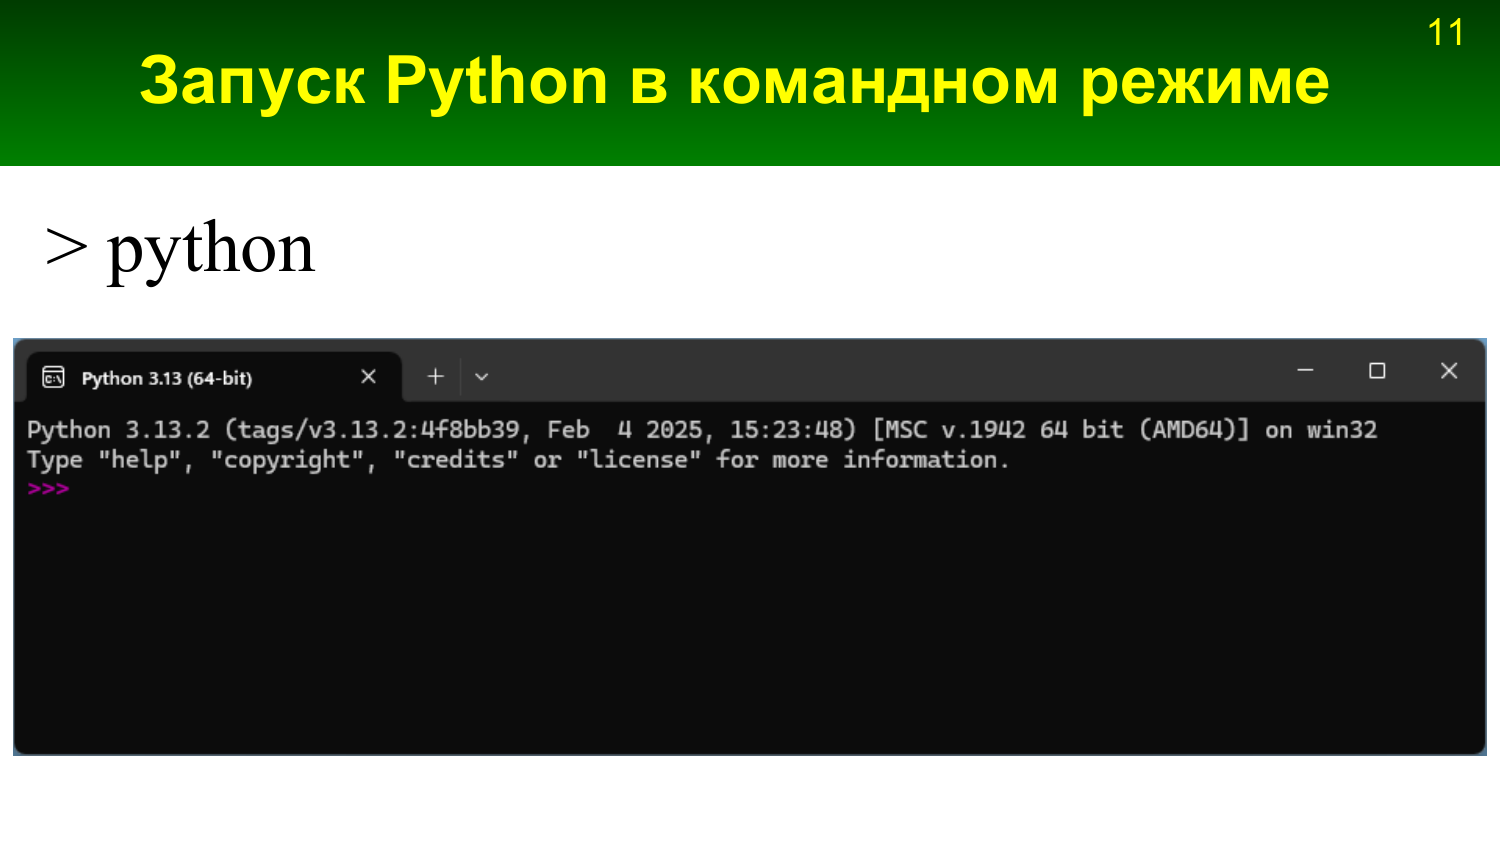

# Запуск Python в командном режиме
> python